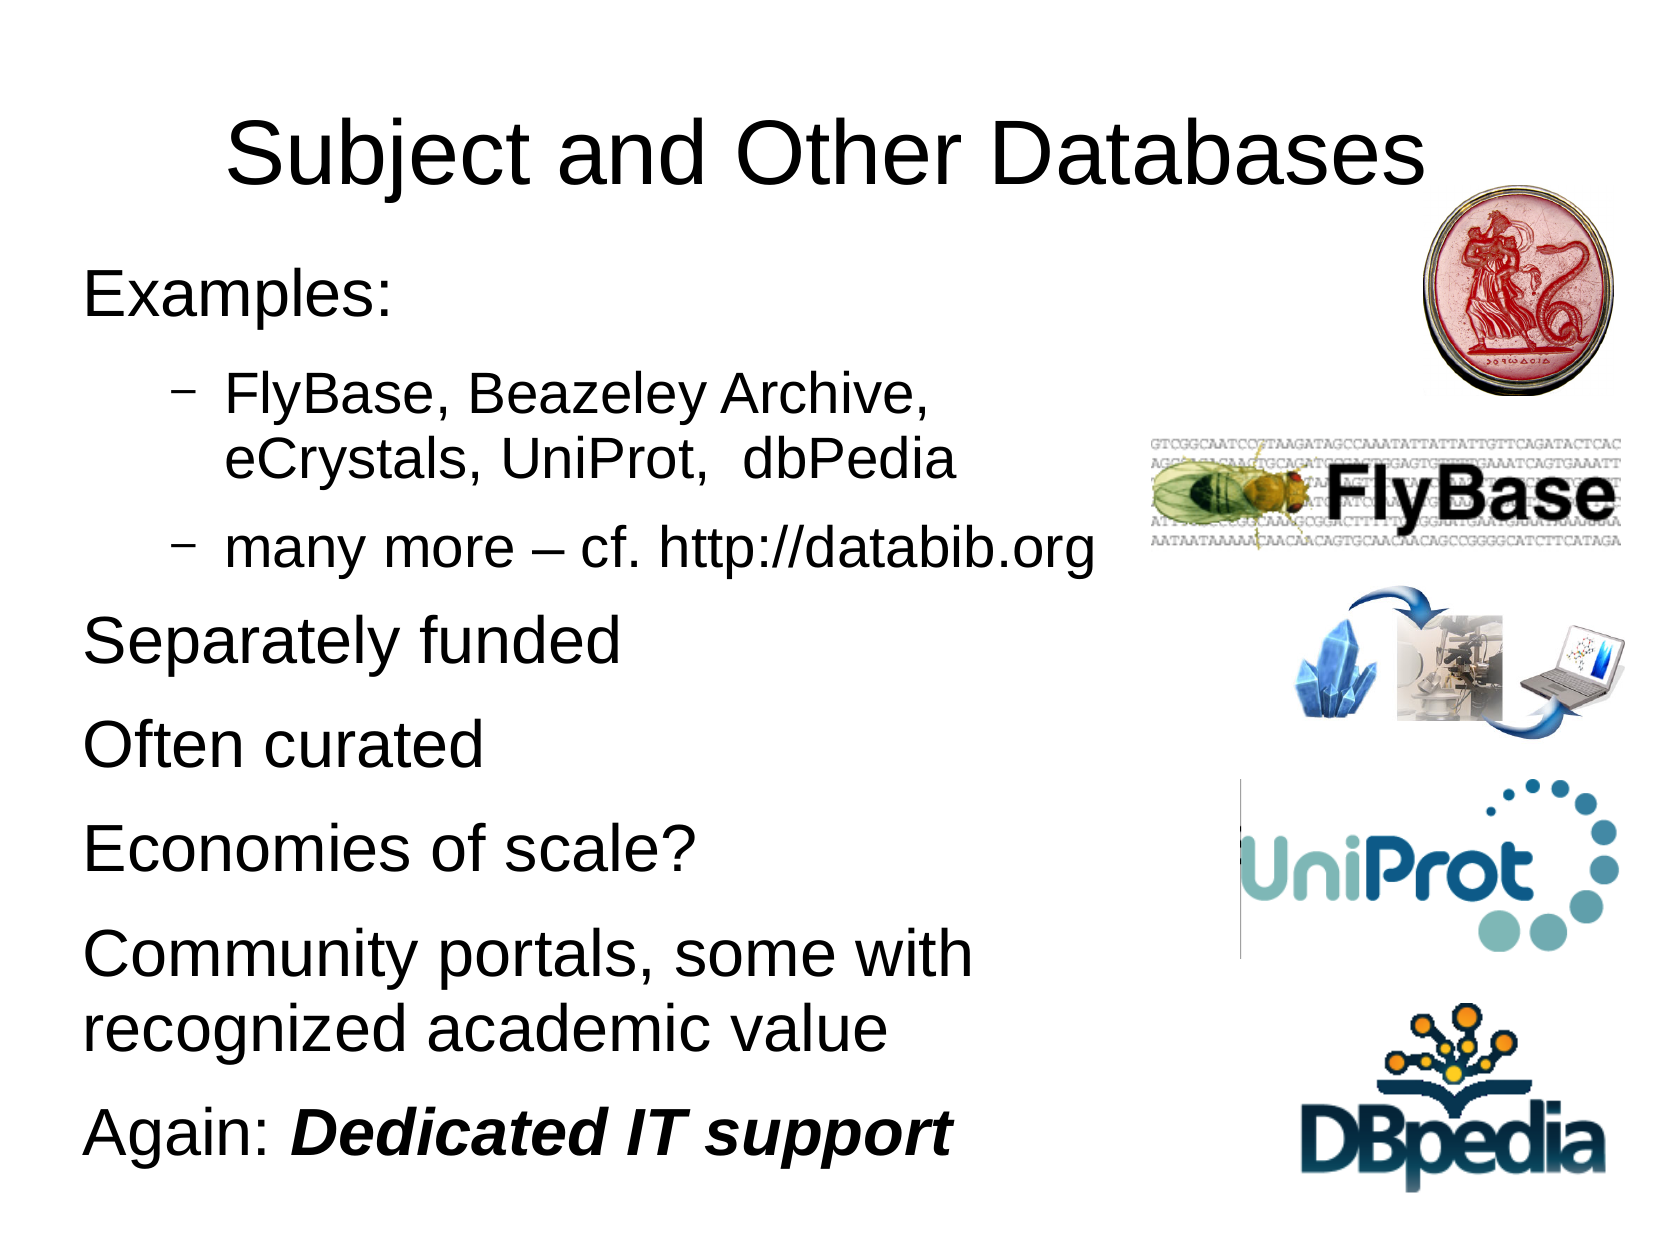

# Subject and Other Databases
Examples:
FlyBase, Beazeley Archive, eCrystals, UniProt, dbPedia
many more – cf. http://databib.org
Separately funded
Often curated
Economies of scale?
Community portals, some with recognized academic value
Again: Dedicated IT support